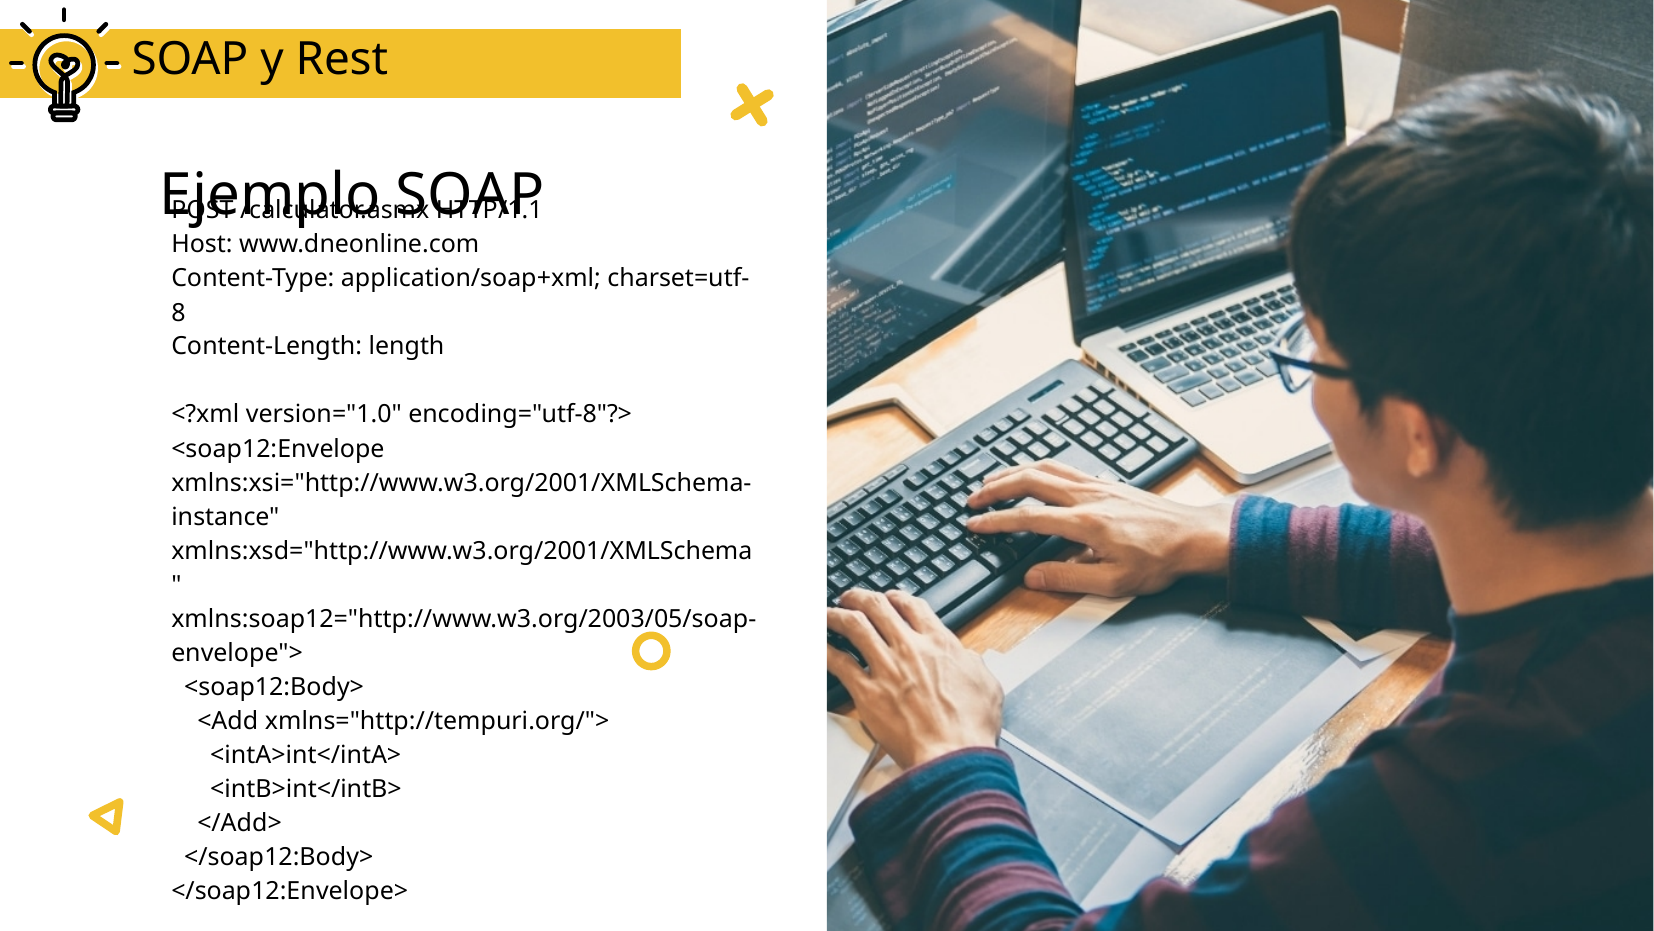

SOAP y Rest
# Ejemplo SOAP
POST /calculator.asmx HTTP/1.1
Host: www.dneonline.com
Content-Type: application/soap+xml; charset=utf-8
Content-Length: length
<?xml version="1.0" encoding="utf-8"?>
<soap12:Envelope xmlns:xsi="http://www.w3.org/2001/XMLSchema-instance" xmlns:xsd="http://www.w3.org/2001/XMLSchema" xmlns:soap12="http://www.w3.org/2003/05/soap-envelope">
 <soap12:Body>
 <Add xmlns="http://tempuri.org/">
 <intA>int</intA>
 <intB>int</intB>
 </Add>
 </soap12:Body>
</soap12:Envelope>